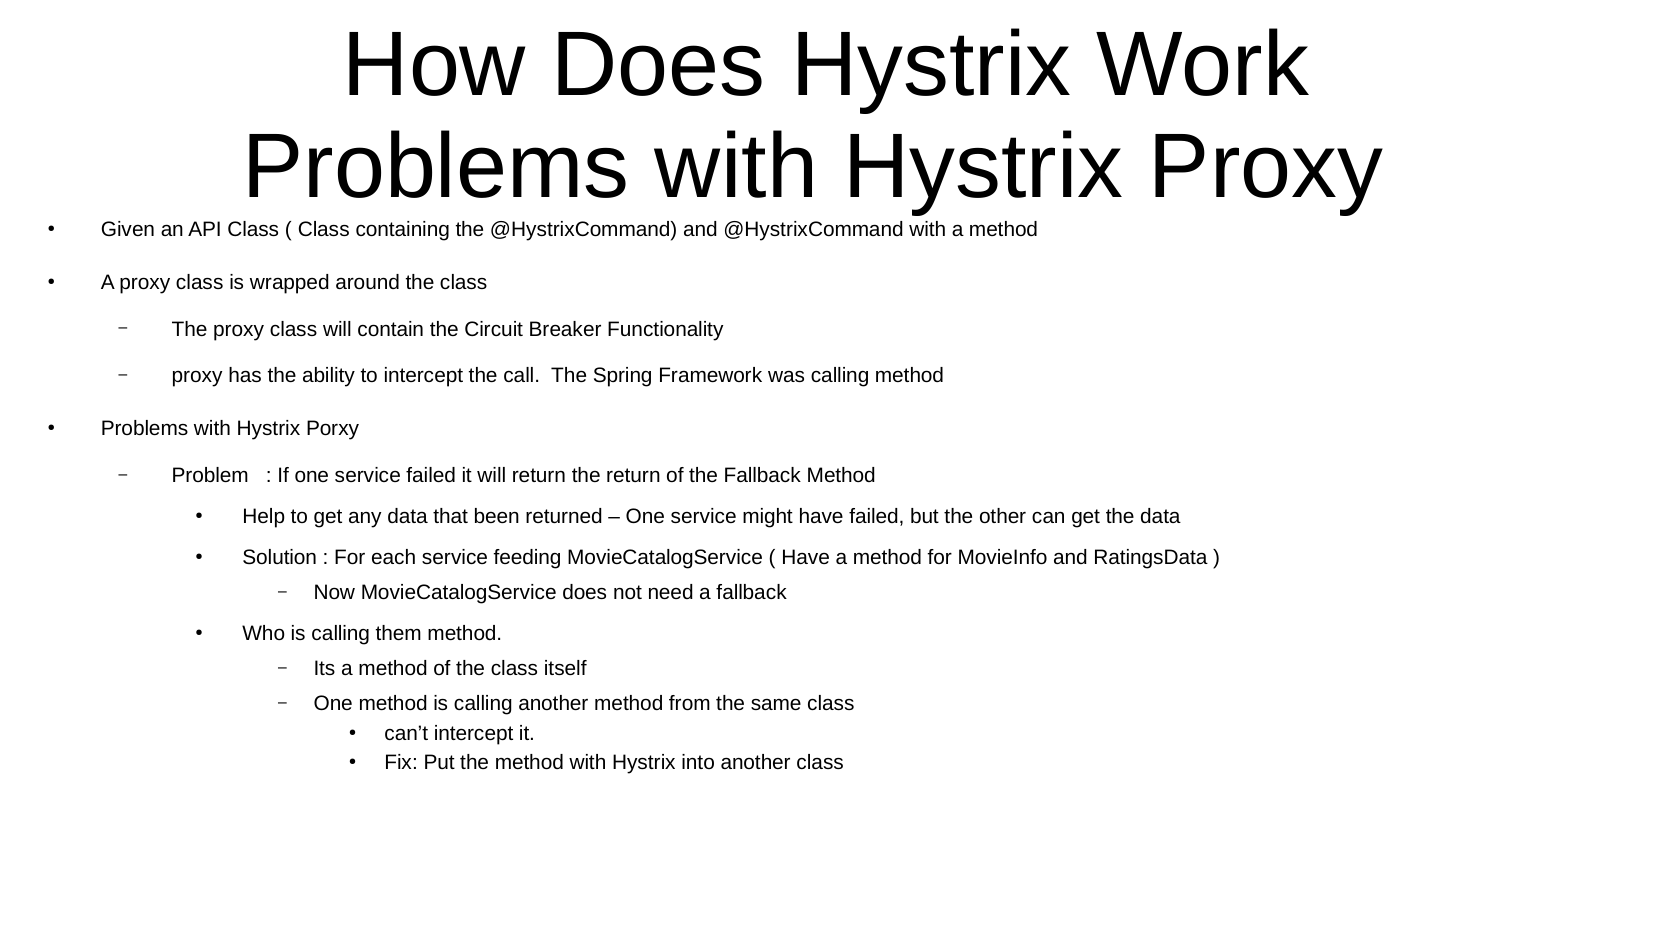

# How Does Hystrix Work Problems with Hystrix Proxy
Given an API Class ( Class containing the @HystrixCommand) and @HystrixCommand with a method
A proxy class is wrapped around the class
The proxy class will contain the Circuit Breaker Functionality
proxy has the ability to intercept the call. The Spring Framework was calling method
Problems with Hystrix Porxy
Problem : If one service failed it will return the return of the Fallback Method
Help to get any data that been returned – One service might have failed, but the other can get the data
Solution : For each service feeding MovieCatalogService ( Have a method for MovieInfo and RatingsData )
Now MovieCatalogService does not need a fallback
Who is calling them method.
Its a method of the class itself
One method is calling another method from the same class
can’t intercept it.
Fix: Put the method with Hystrix into another class